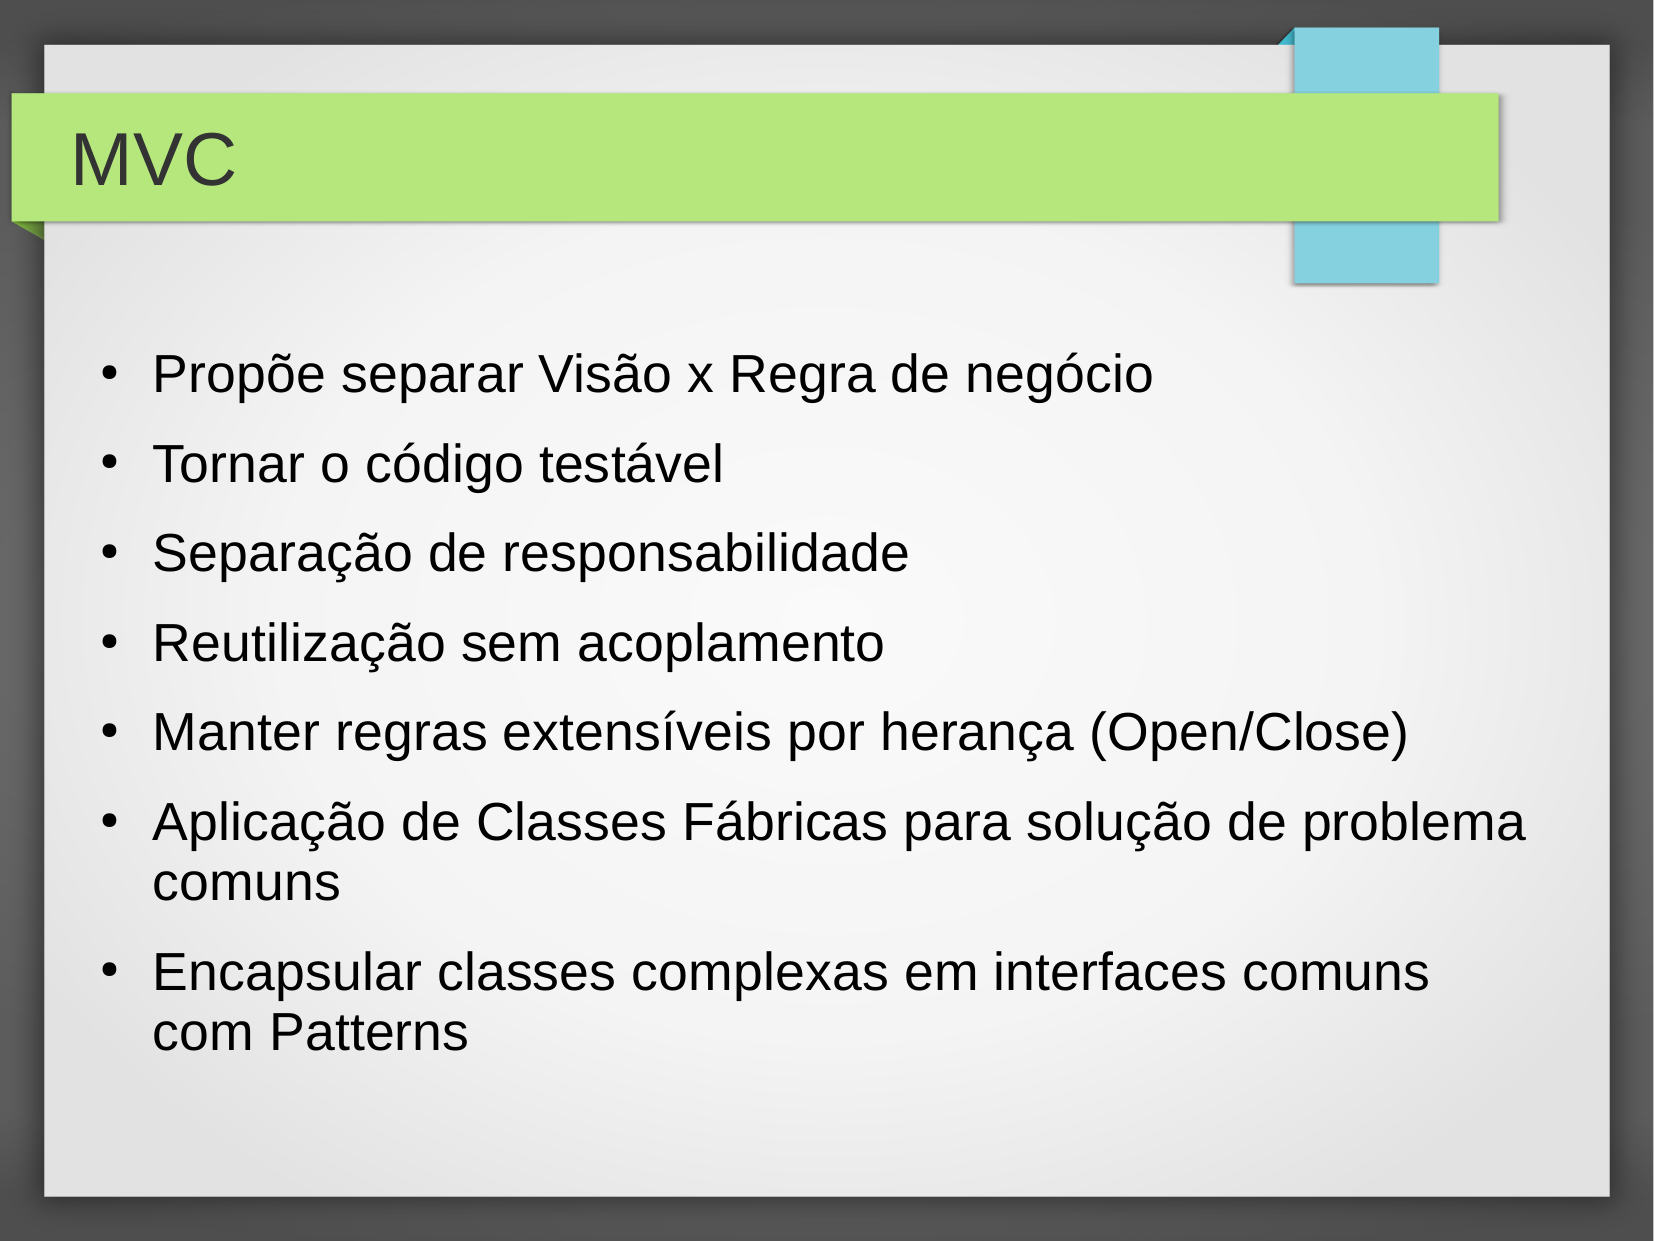

# MVC
Propõe separar Visão x Regra de negócio
Tornar o código testável
Separação de responsabilidade
Reutilização sem acoplamento
Manter regras extensíveis por herança (Open/Close)
Aplicação de Classes Fábricas para solução de problema comuns
Encapsular classes complexas em interfaces comuns com Patterns